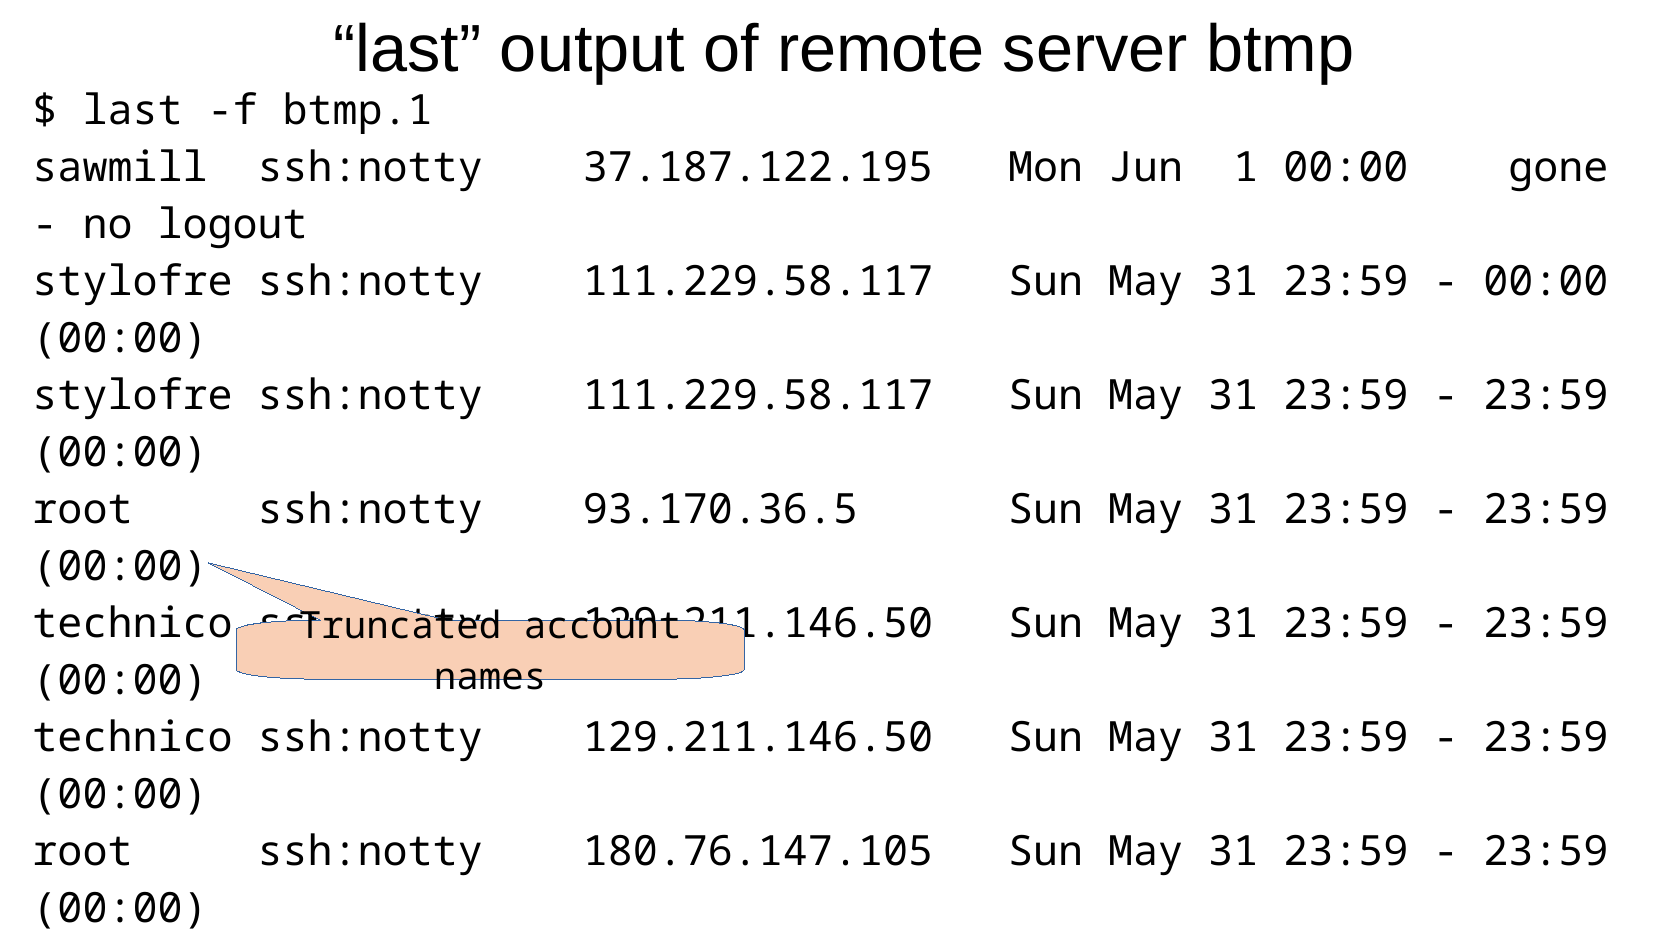

# “last” output of remote server btmp
$ last -f btmp.1
sawmill ssh:notty 37.187.122.195 Mon Jun 1 00:00 gone - no logout
stylofre ssh:notty 111.229.58.117 Sun May 31 23:59 - 00:00 (00:00)
stylofre ssh:notty 111.229.58.117 Sun May 31 23:59 - 23:59 (00:00)
root ssh:notty 93.170.36.5 Sun May 31 23:59 - 23:59 (00:00)
technico ssh:notty 129.211.146.50 Sun May 31 23:59 - 23:59 (00:00)
technico ssh:notty 129.211.146.50 Sun May 31 23:59 - 23:59 (00:00)
root ssh:notty 180.76.147.105 Sun May 31 23:59 - 23:59 (00:00)
root ssh:notty 134.209.236.191 Sun May 31 23:59 - 23:59 (00:00)
root ssh:notty 190.171.240.51 Sun May 31 23:58 - 23:59 (00:00)
localhos ssh:notty 109.86.194.177 Sun May 31 23:58 - 23:58 (00:00)
localhos ssh:notty 109.86.194.177 Sun May 31 23:58 - 23:58 (00:00)
tara ssh:notty 51.178.24.61 Sun May 31 23:58 - 23:58 (00:00)
tara ssh:notty 51.178.24.61 Sun May 31 23:58 - 23:58 (00:00)
root ssh:notty 121.229.2.136 Sun May 31 23:58 - 23:58 (00:00)
root ssh:notty 198.199.124.109 Sun May 31 23:58 - 23:58 (00:00)
vboxuser ssh:notty 114.118.7.75 Sun May 31 23:58 - 23:58 (00:00)
vboxuser ssh:notty 114.118.7.75 Sun May 31 23:58 - 23:58 (00:00)
root ssh:notty 106.53.20.179 Sun May 31 23:58 - 23:58 (00:00)
zz ssh:notty 46.101.33.198 Sun May 31 23:58 - 23:58 (00:00)
zz ssh:notty 46.101.33.198 Sun May 31 23:58 - 23:58 (00:00)
Truncated account names